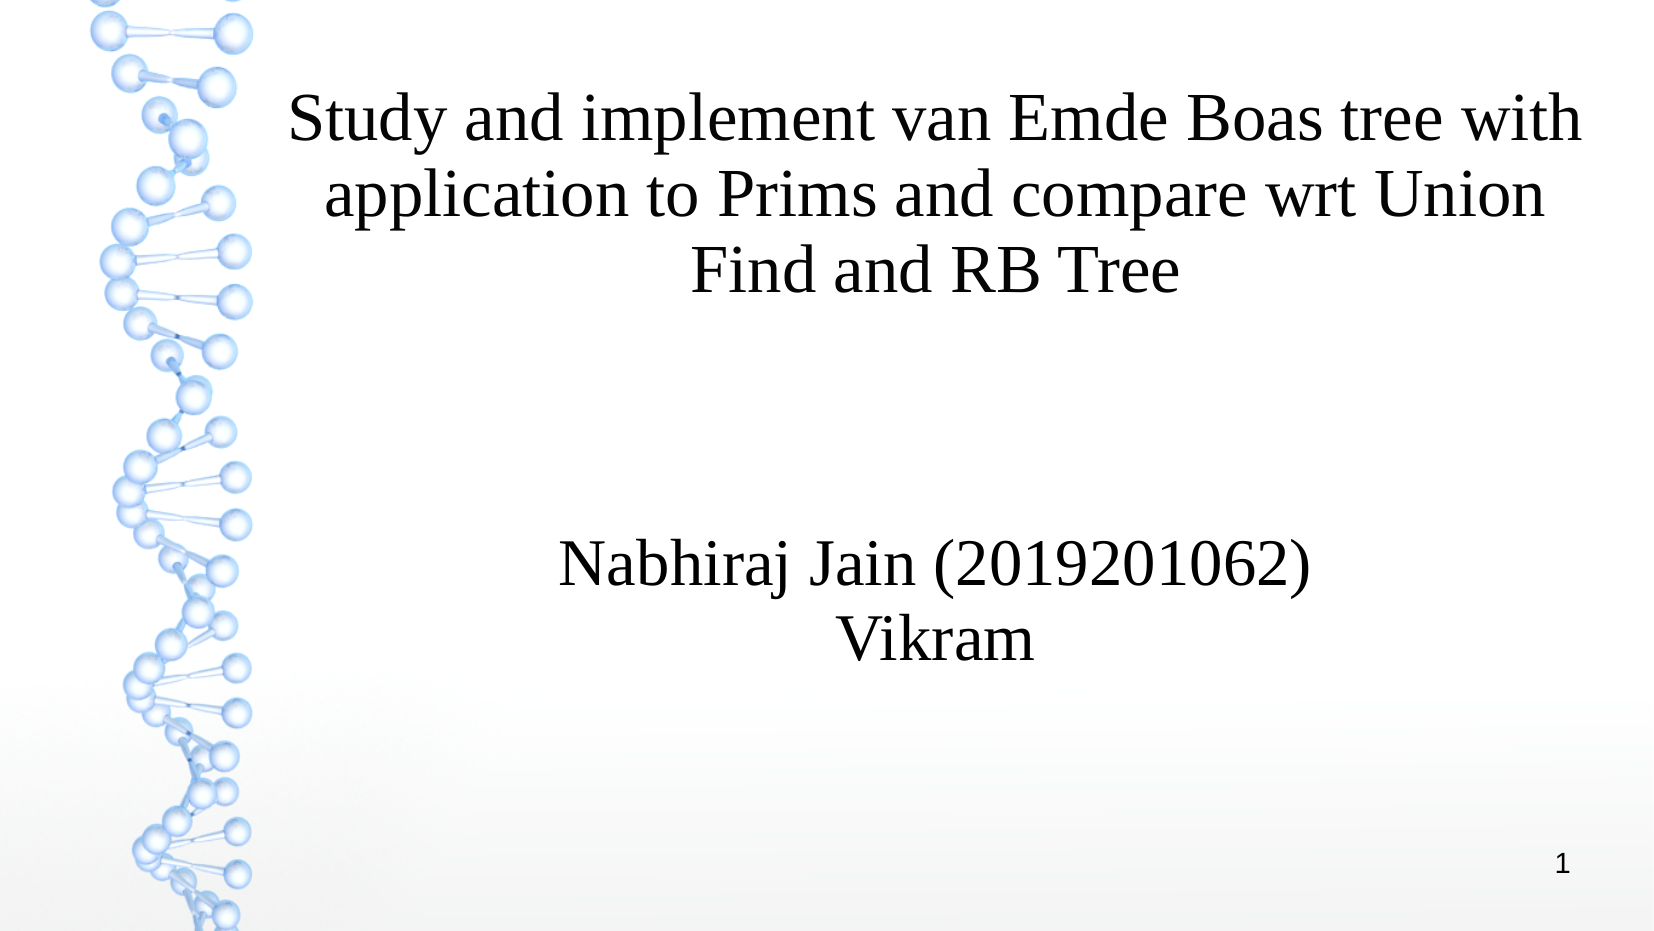

# Study and implement van Emde Boas tree with application to Prims and compare wrt Union Find and RB Tree
Nabhiraj Jain (2019201062)
Vikram
1